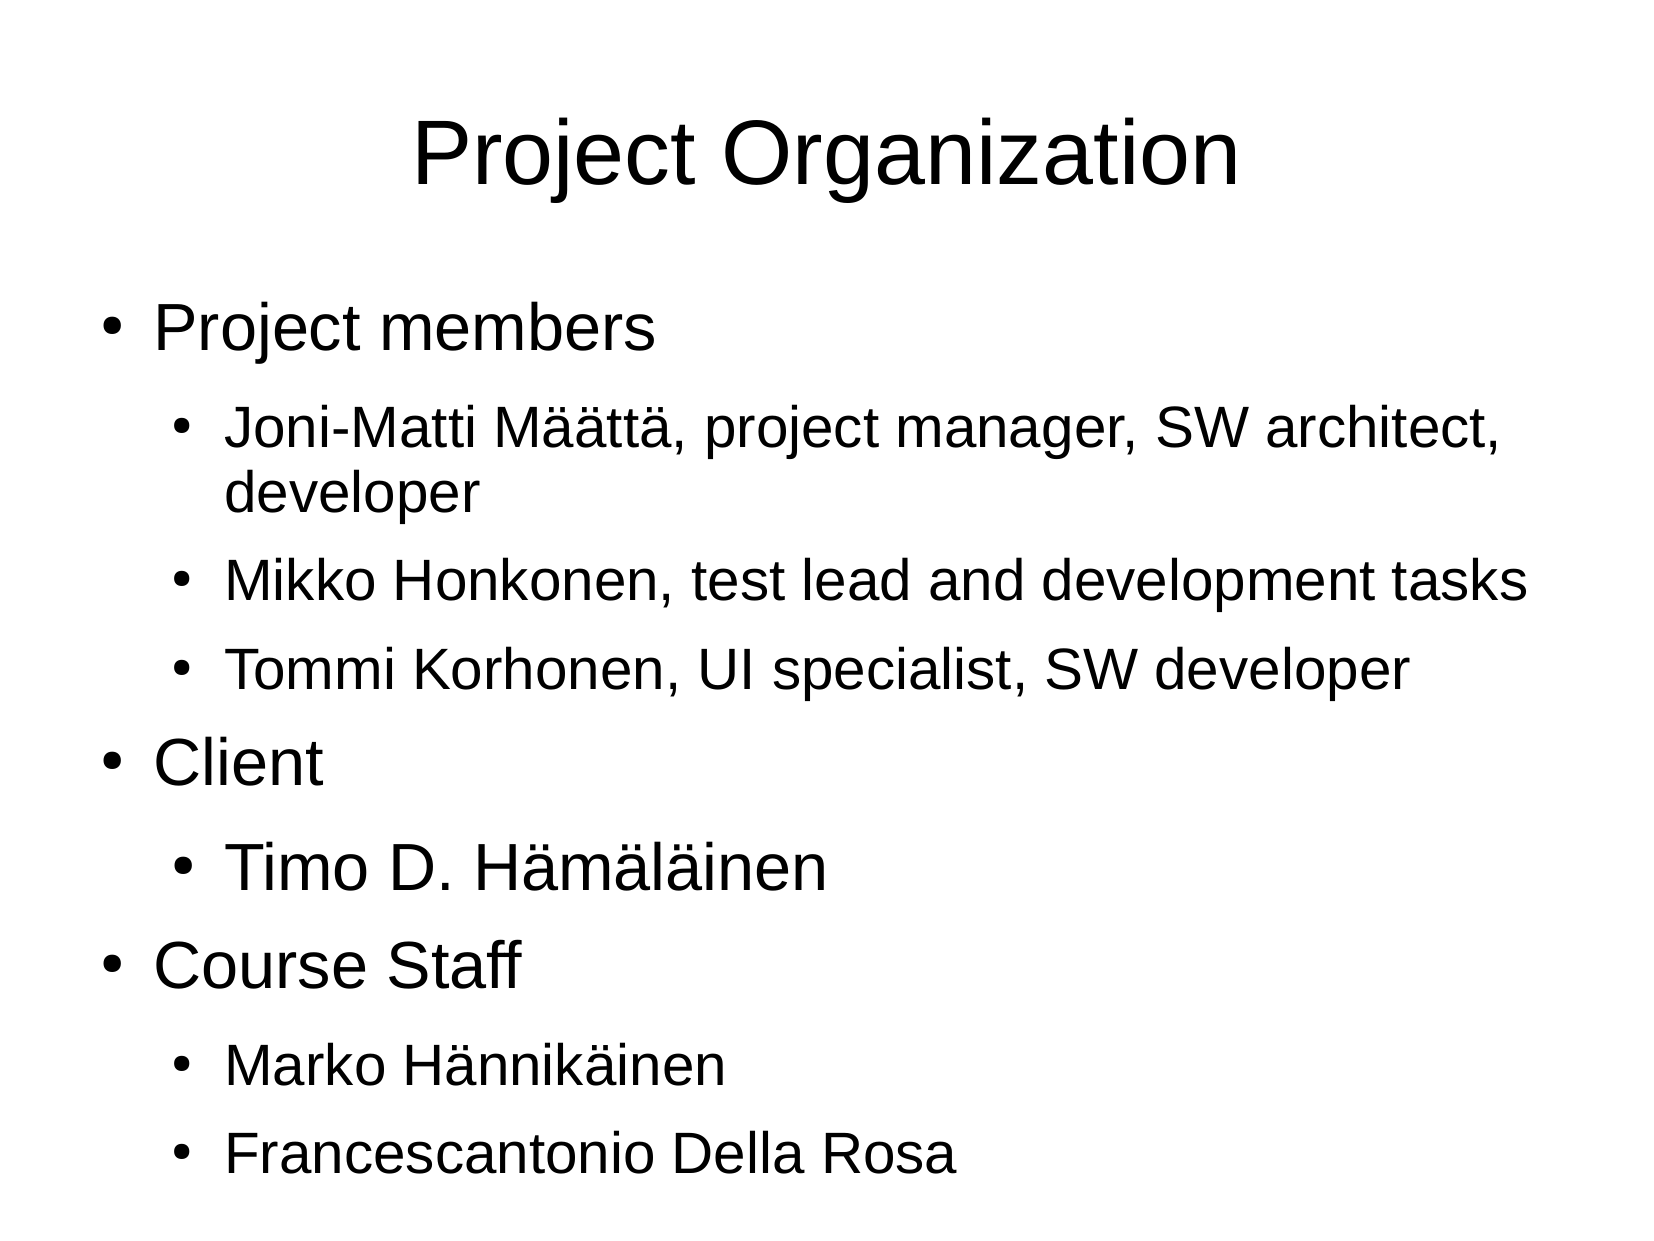

# Project Organization
Project members
Joni-Matti Määttä, project manager, SW architect, developer
Mikko Honkonen, test lead and development tasks
Tommi Korhonen, UI specialist, SW developer
Client
Timo D. Hämäläinen
Course Staff
Marko Hännikäinen
Francescantonio Della Rosa